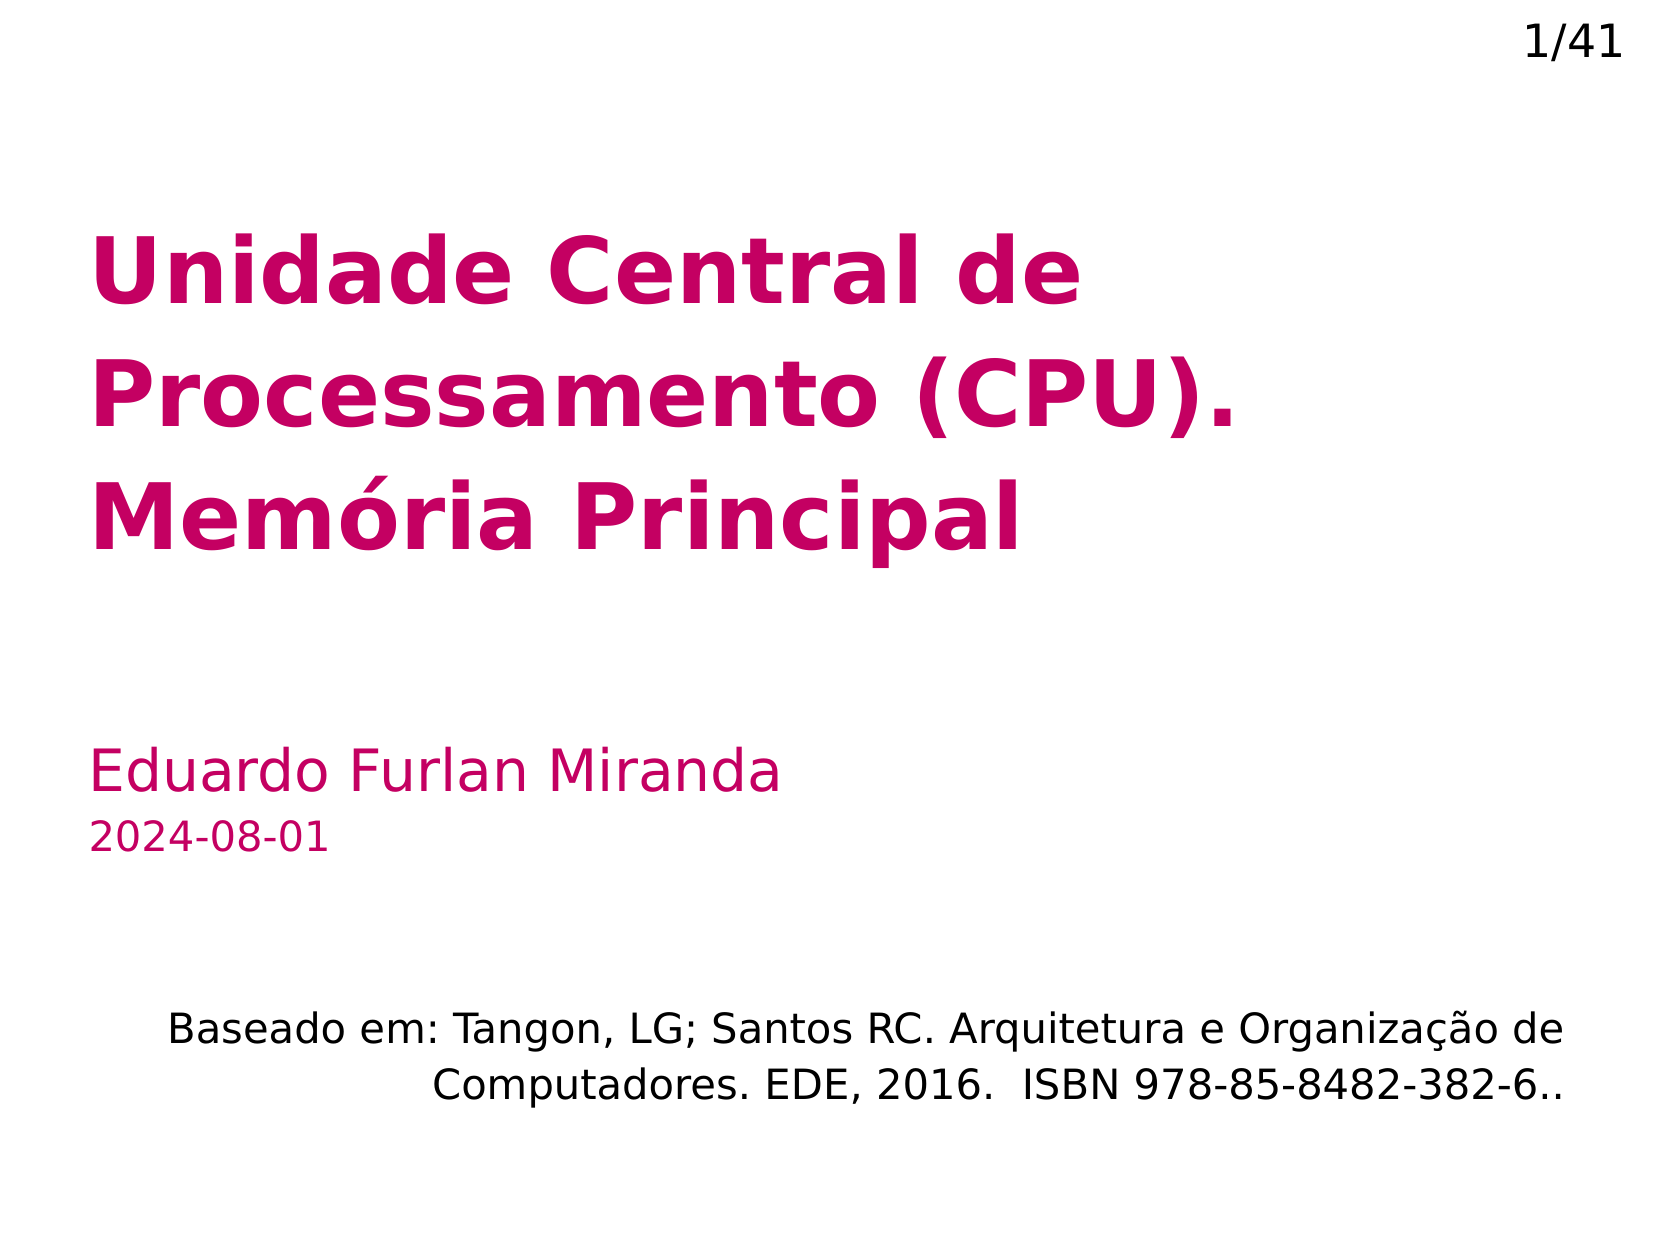

1
# Unidade Central de Processamento (CPU). Memória Principal Eduardo Furlan Miranda 2024-08-01
Baseado em: Tangon, LG; Santos RC. Arquitetura e Organização de Computadores. EDE, 2016. ISBN 978-85-8482-382-6..